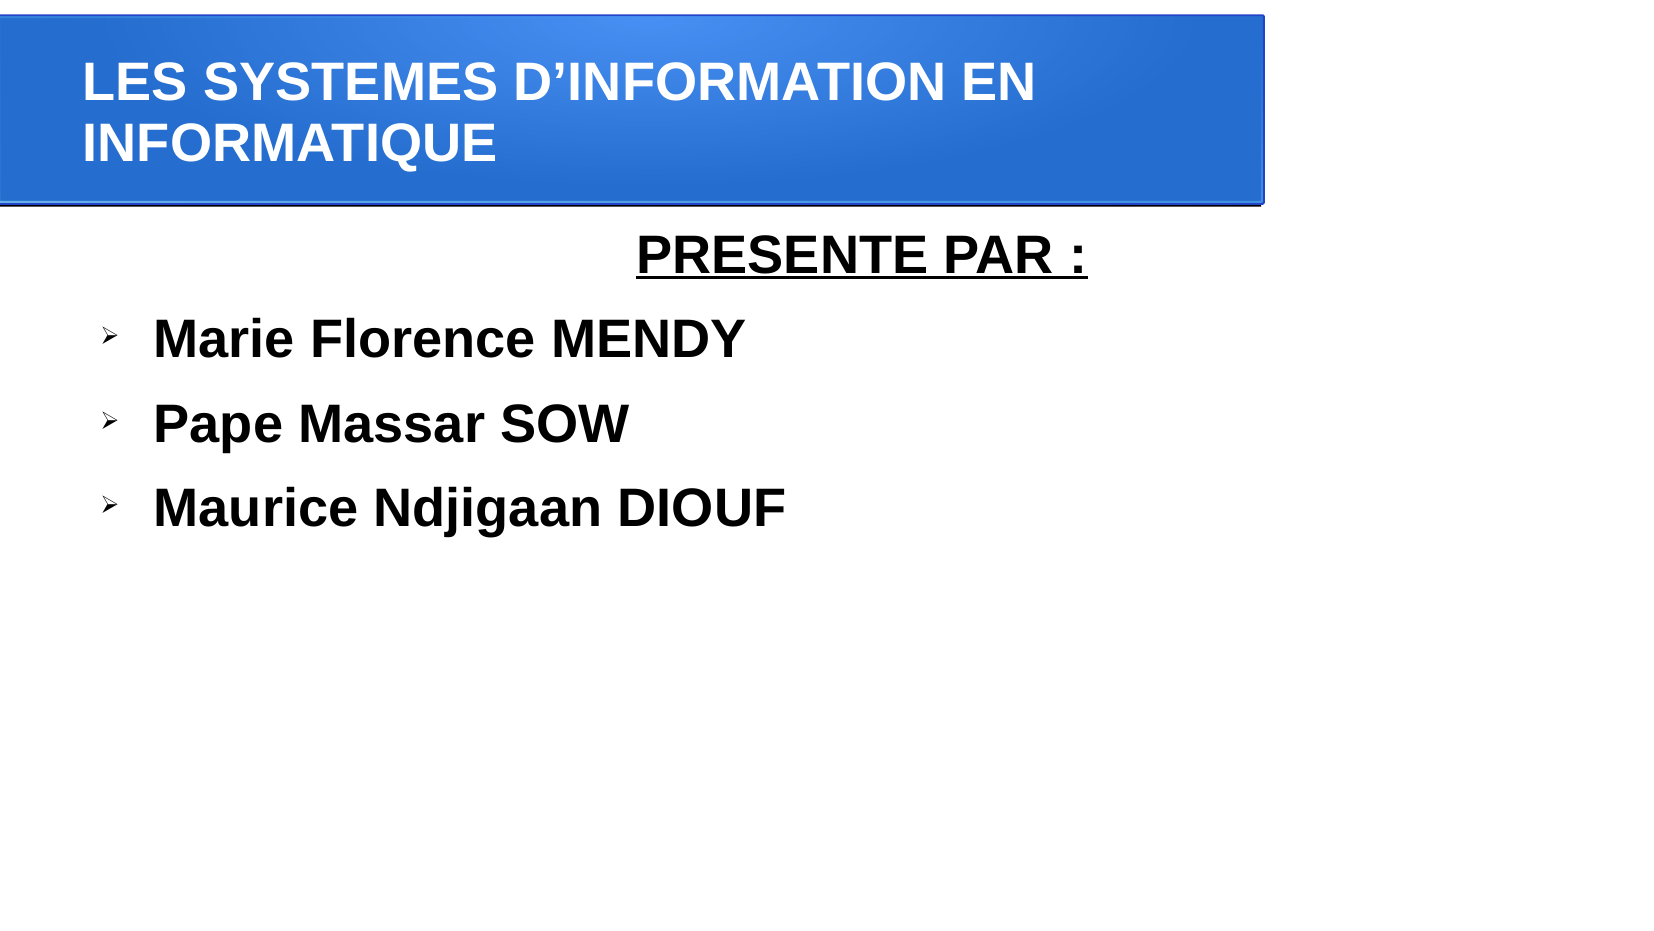

# LES SYSTEMES D’INFORMATION EN INFORMATIQUE
PRESENTE PAR :
Marie Florence MENDY
Pape Massar SOW
Maurice Ndjigaan DIOUF